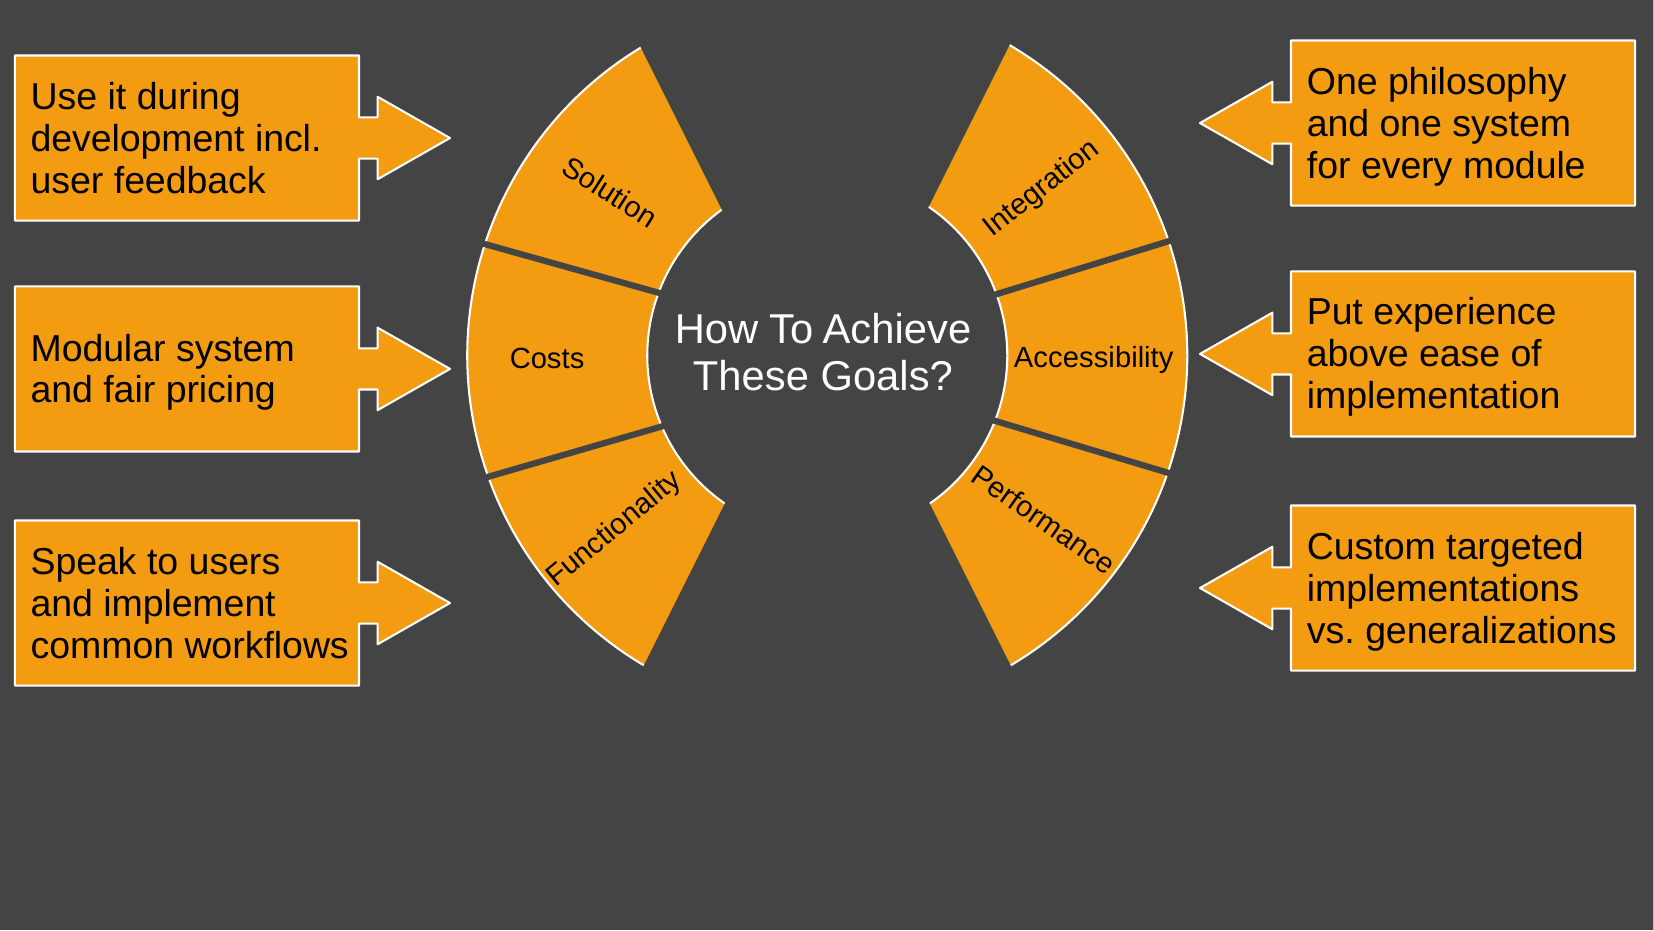

One philosophy
and one system
for every module
Use it during
development incl.
user feedback
Integration
Solution
Put experience
above ease of
implementation
Modular system
and fair pricing
How To Achieve
These Goals?
Accessibility
Costs
Performance
Functionality
Custom targeted
implementations
vs. generalizations
Speak to users
and implement
common workflows